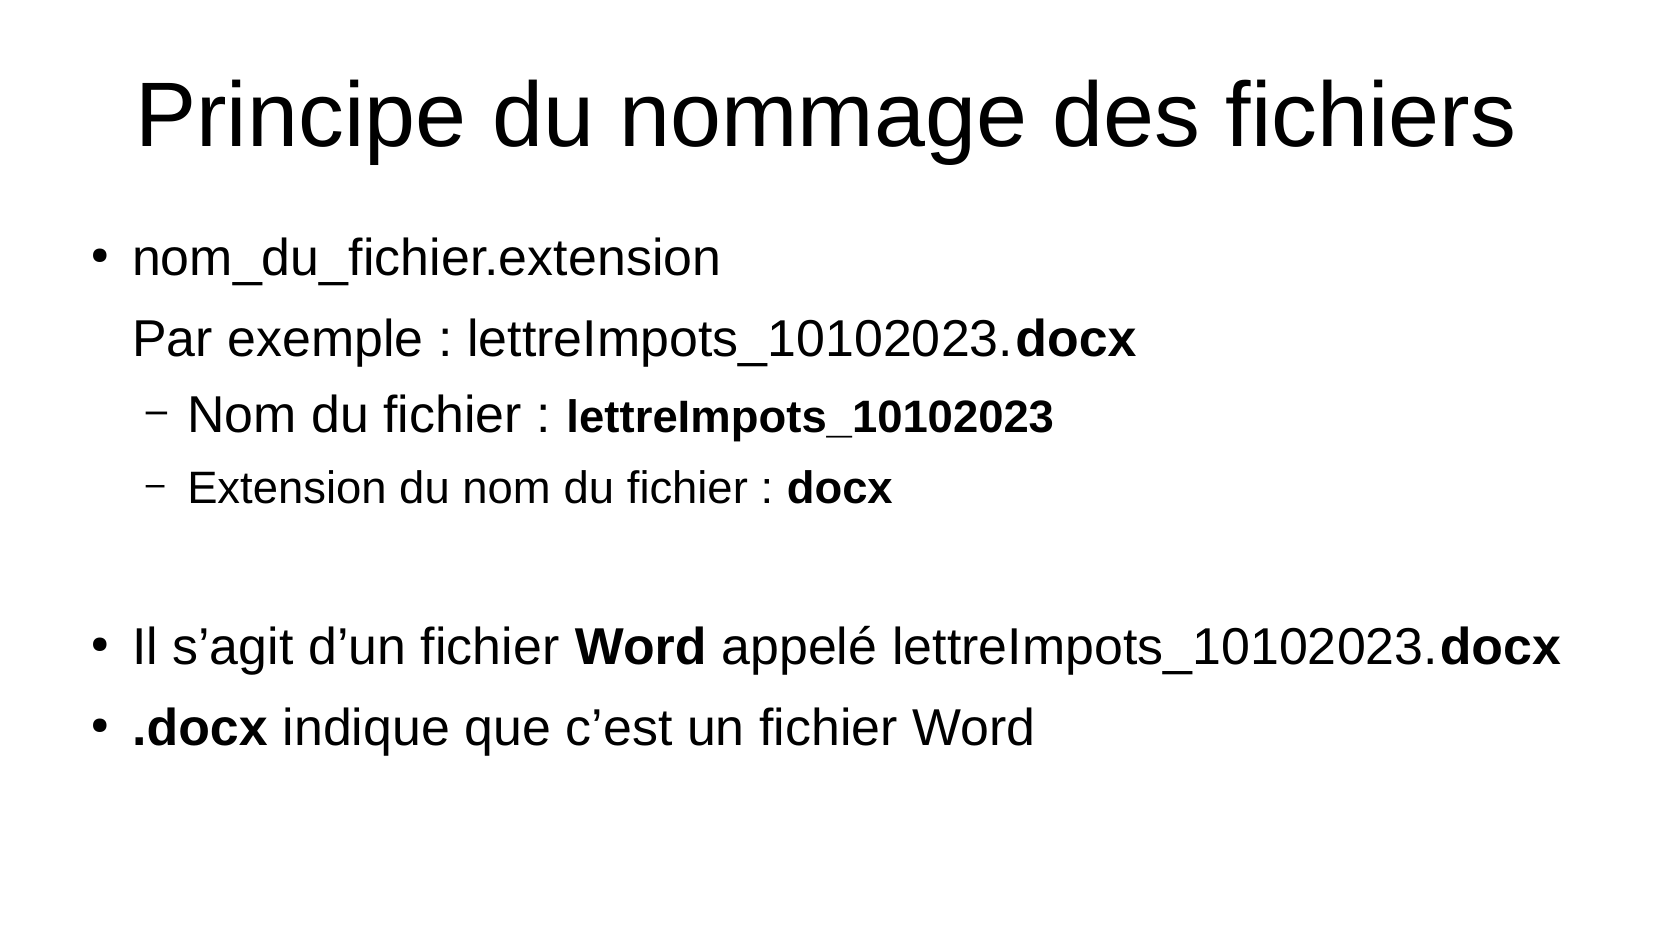

# Principe du nommage des fichiers
nom_du_fichier.extension
Par exemple : lettreImpots_10102023.docx
Nom du fichier : lettreImpots_10102023
Extension du nom du fichier : docx
Il s’agit d’un fichier Word appelé lettreImpots_10102023.docx
.docx indique que c’est un fichier Word